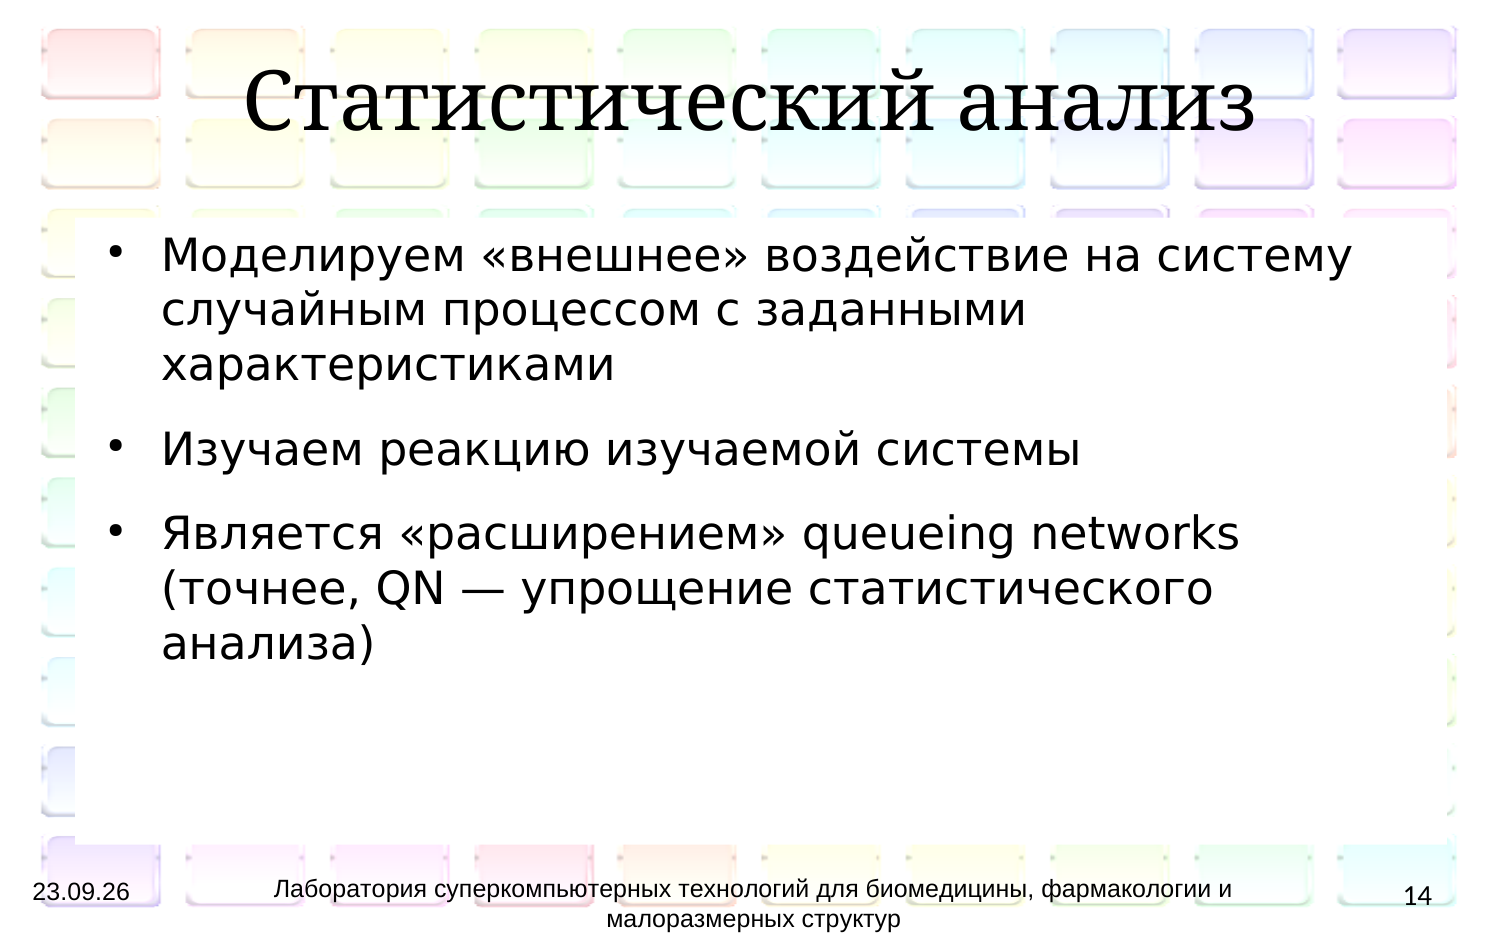

# Статистический анализ
Моделируем «внешнее» воздействие на систему случайным процессом с заданными характеристиками
Изучаем реакцию изучаемой системы
Является «расширением» queueing networks (точнее, QN — упрощение статистического анализа)
Лаборатория суперкомпьютерных технологий для биомедицины, фармакологии и малоразмерных структур